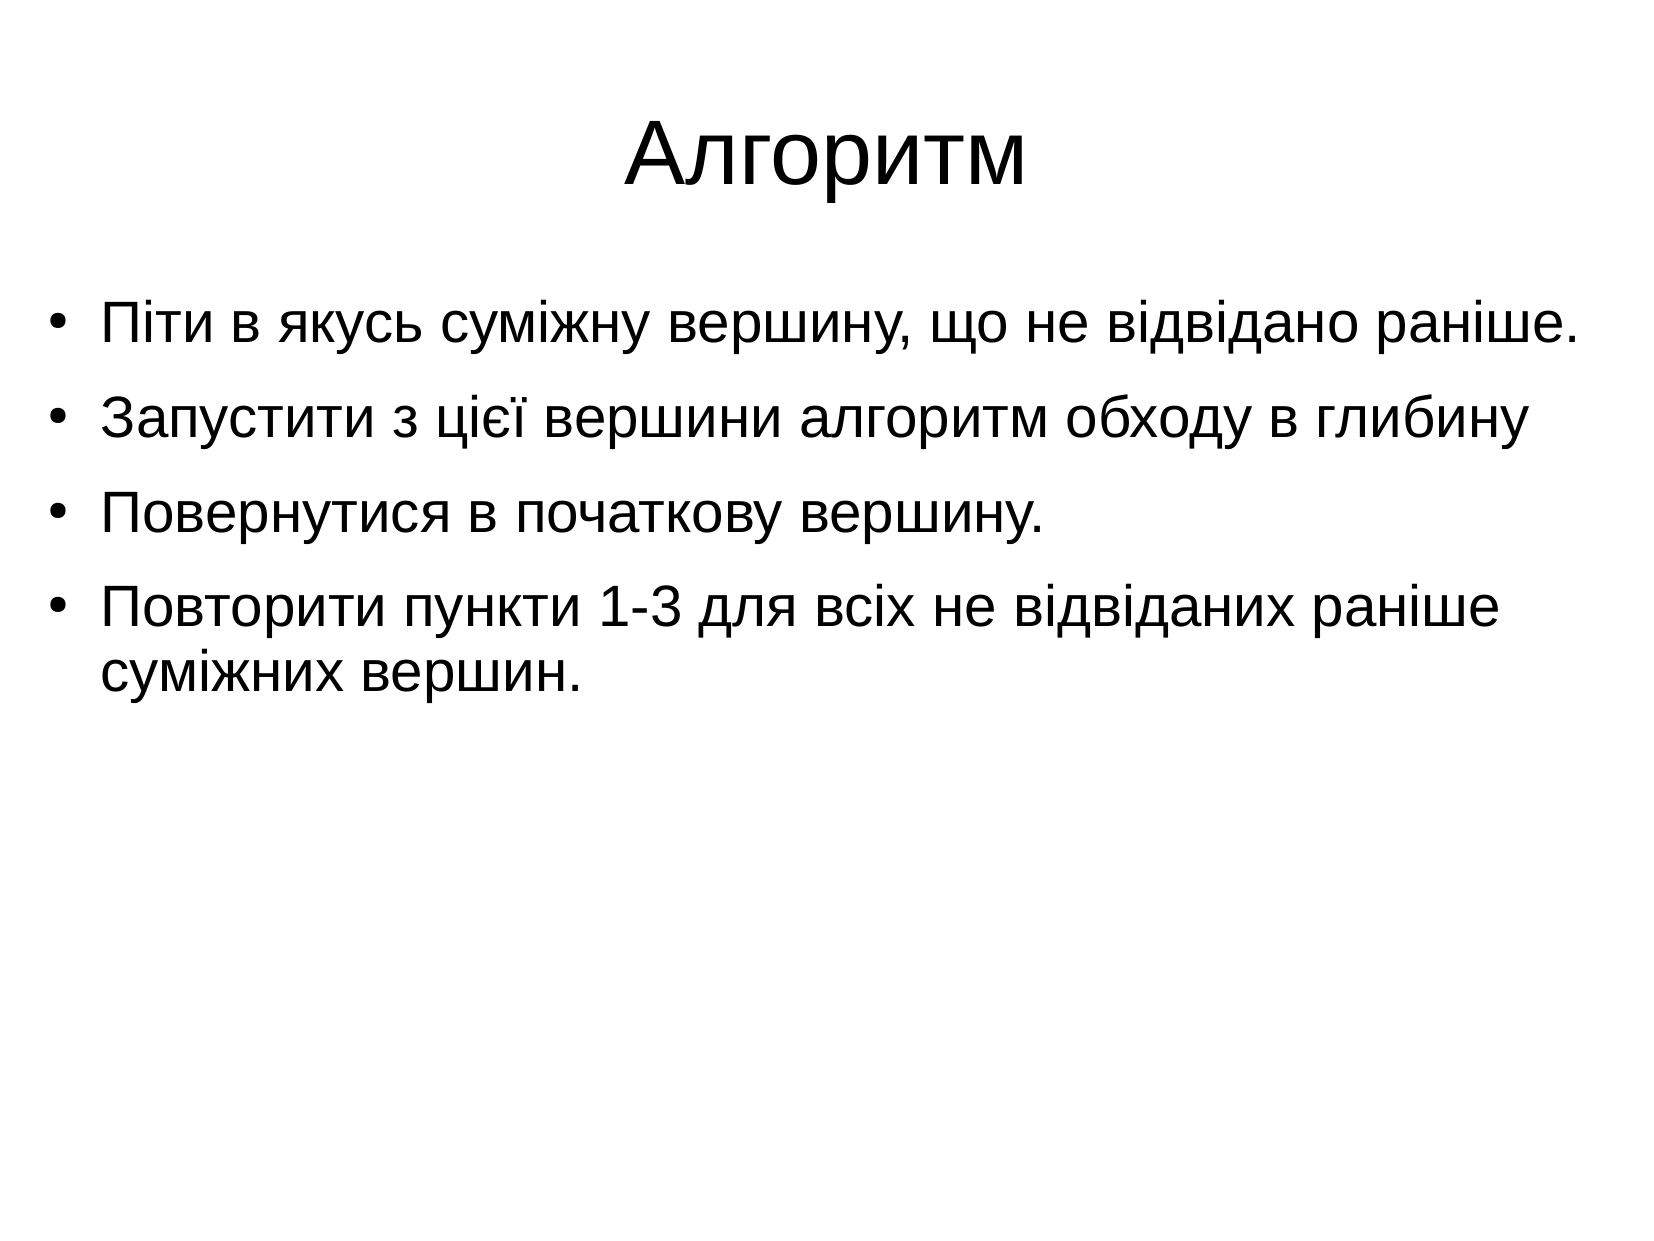

# Алгоритм
Піти в якусь суміжну вершину, що не відвідано раніше.
Запустити з цієї вершини алгоритм обходу в глибину
Повернутися в початкову вершину.
Повторити пункти 1-3 для всіх не відвіданих раніше суміжних вершин.